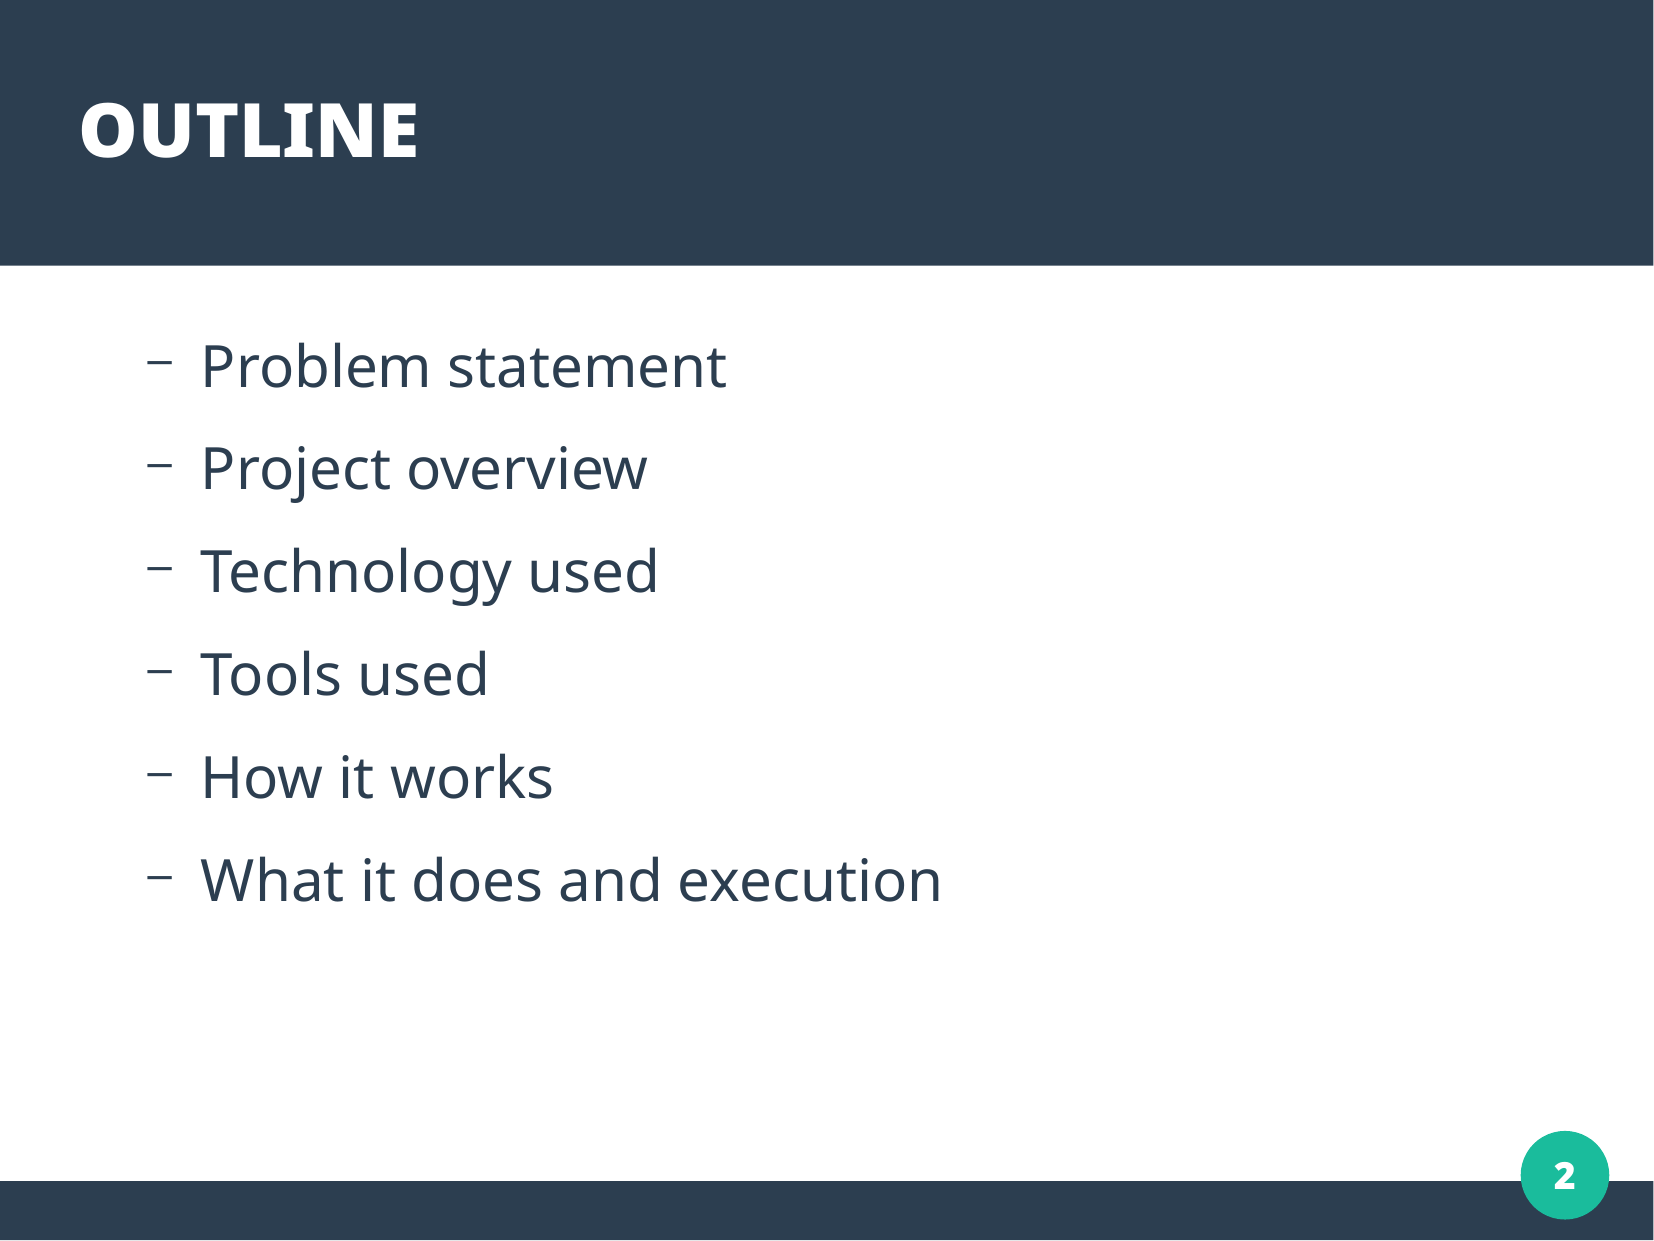

# OUTLINE
Problem statement
Project overview
Technology used
Tools used
How it works
What it does and execution
2